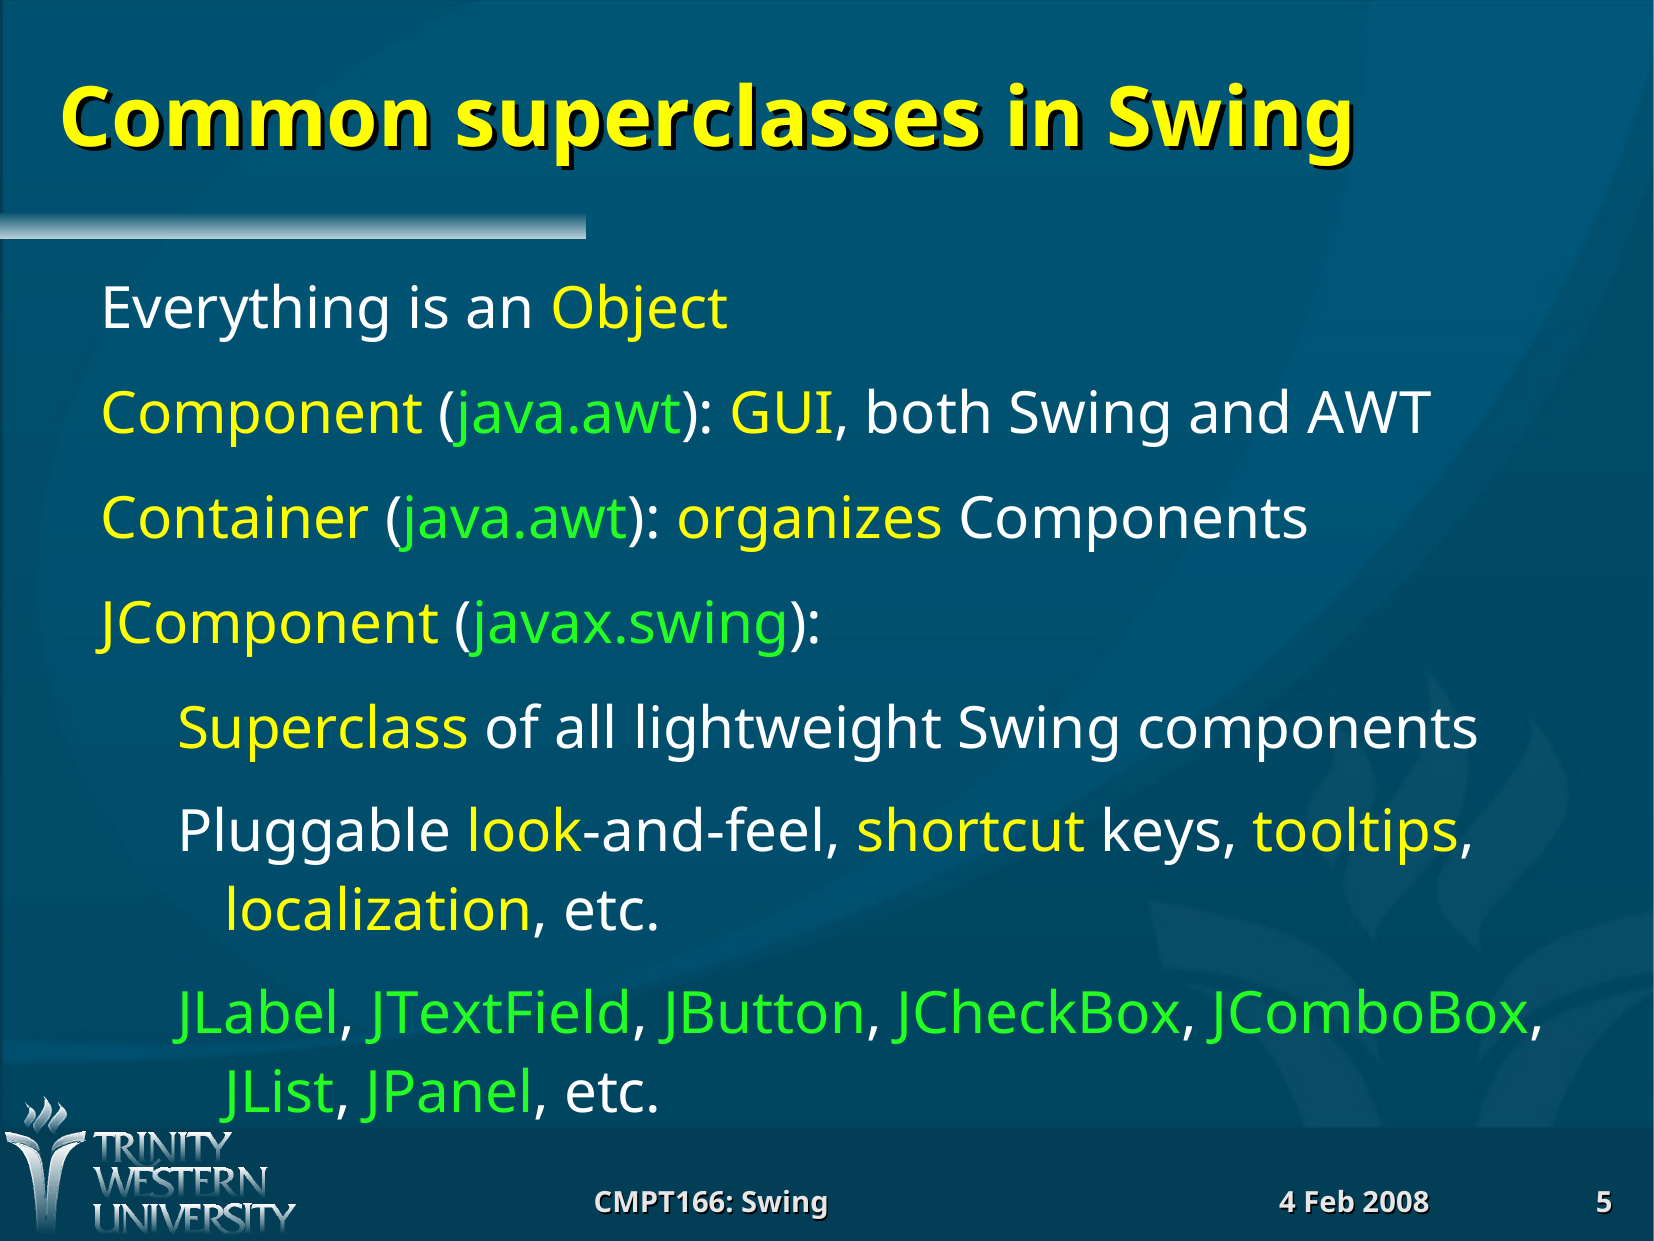

# Common superclasses in Swing
Everything is an Object
Component (java.awt): GUI, both Swing and AWT
Container (java.awt): organizes Components
JComponent (javax.swing):
Superclass of all lightweight Swing components
Pluggable look-and-feel, shortcut keys, tooltips, localization, etc.
JLabel, JTextField, JButton, JCheckBox, JComboBox, JList, JPanel, etc.
CMPT166: Swing
4 Feb 2008
5